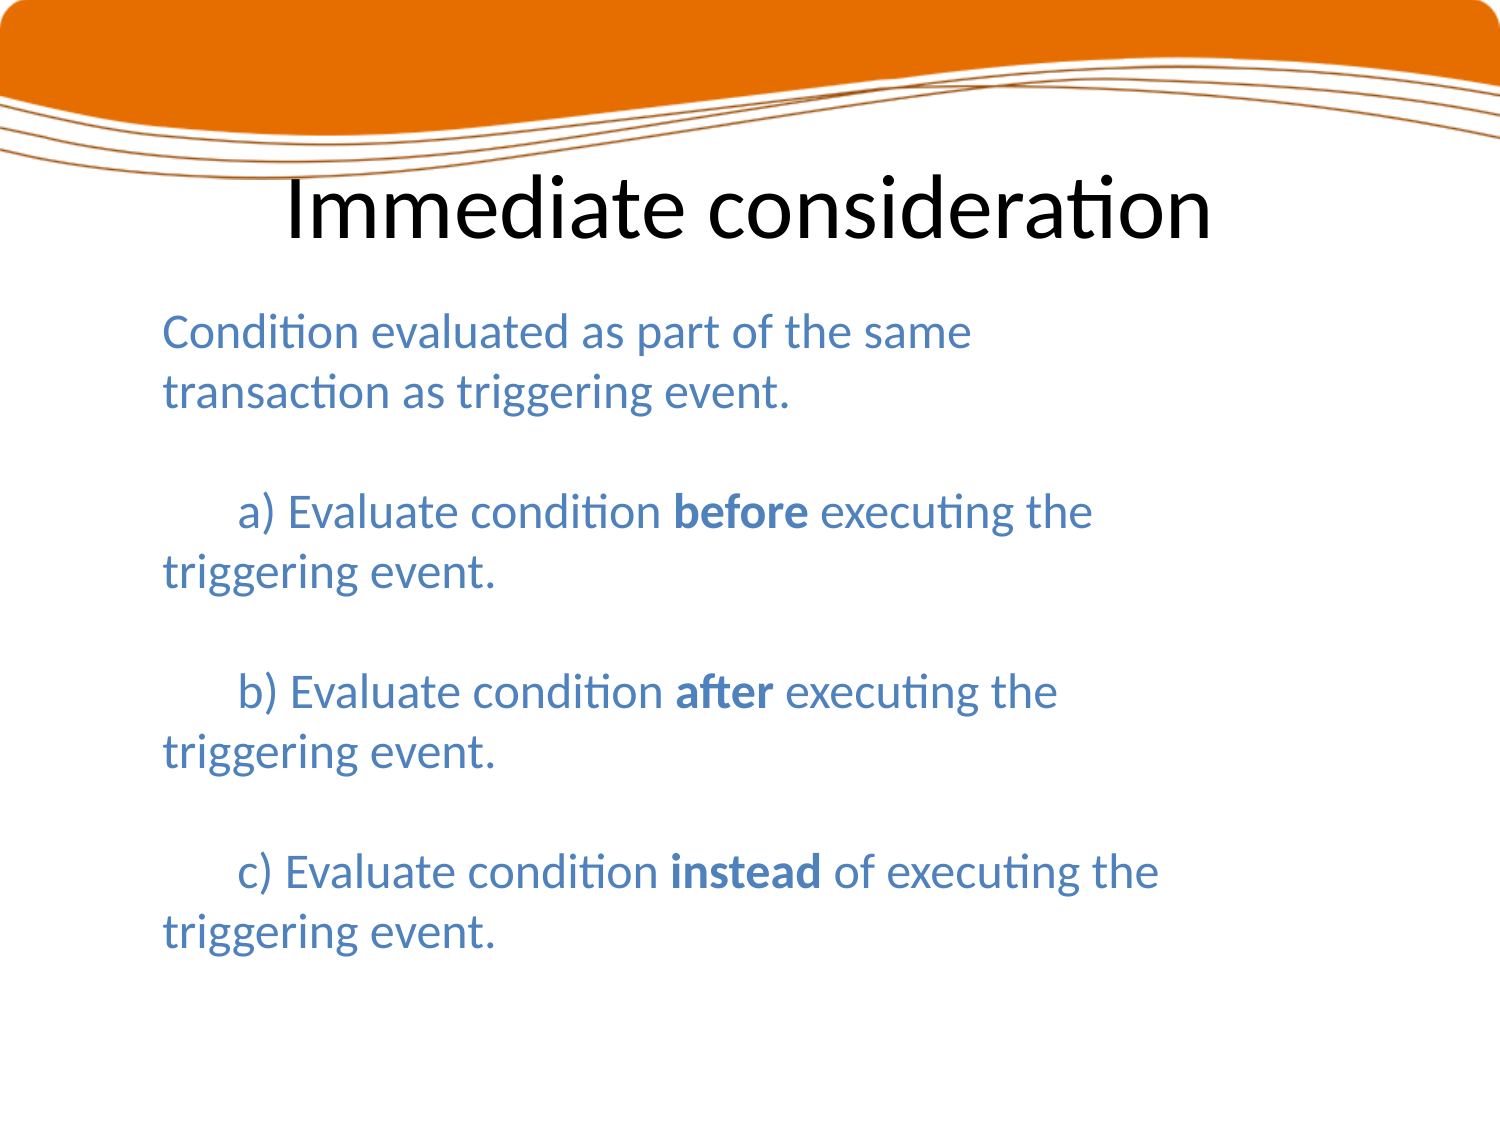

# Immediate consideration
Condition evaluated as part of the same transaction as triggering event.
	a) Evaluate condition before executing the triggering event.
	b) Evaluate condition after executing the triggering event.
	c) Evaluate condition instead of executing the triggering event.